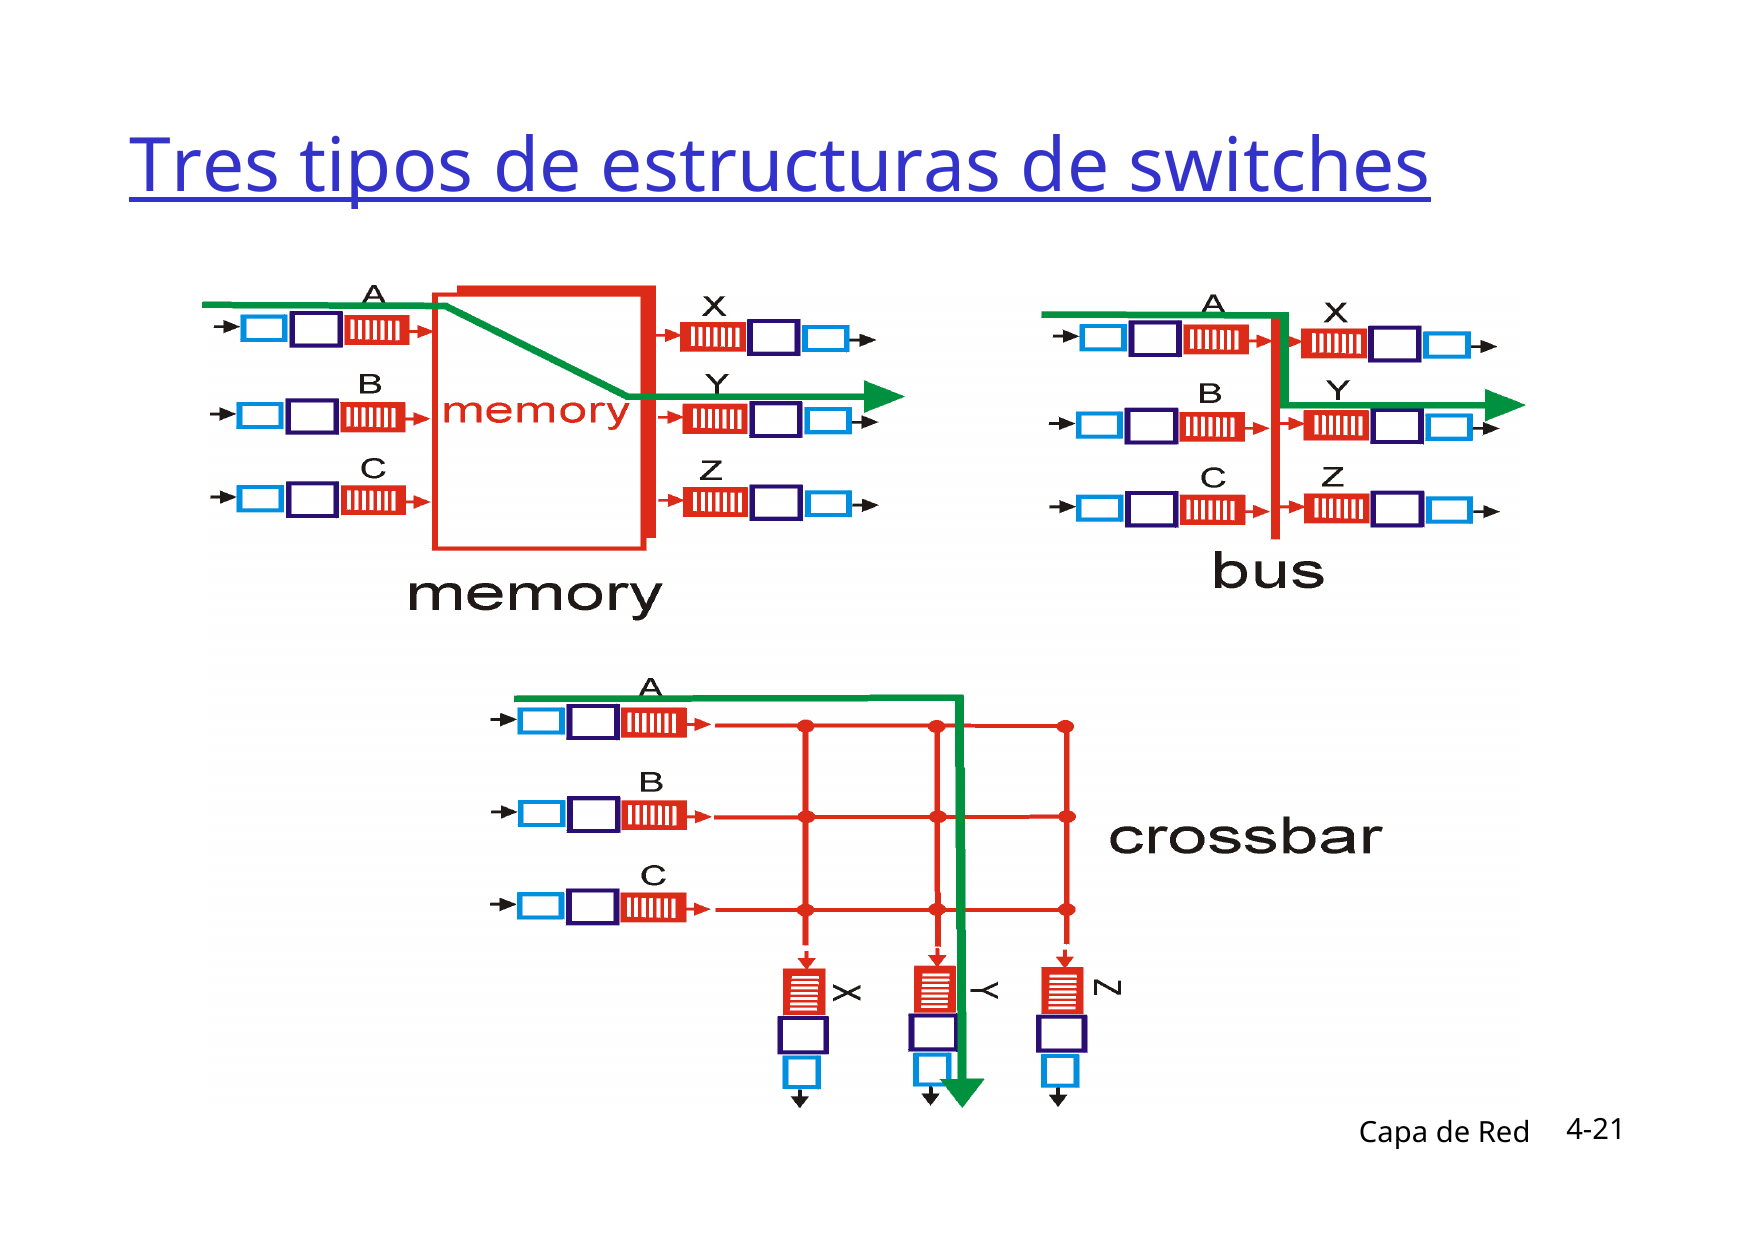

# Tres tipos de estructuras de switches